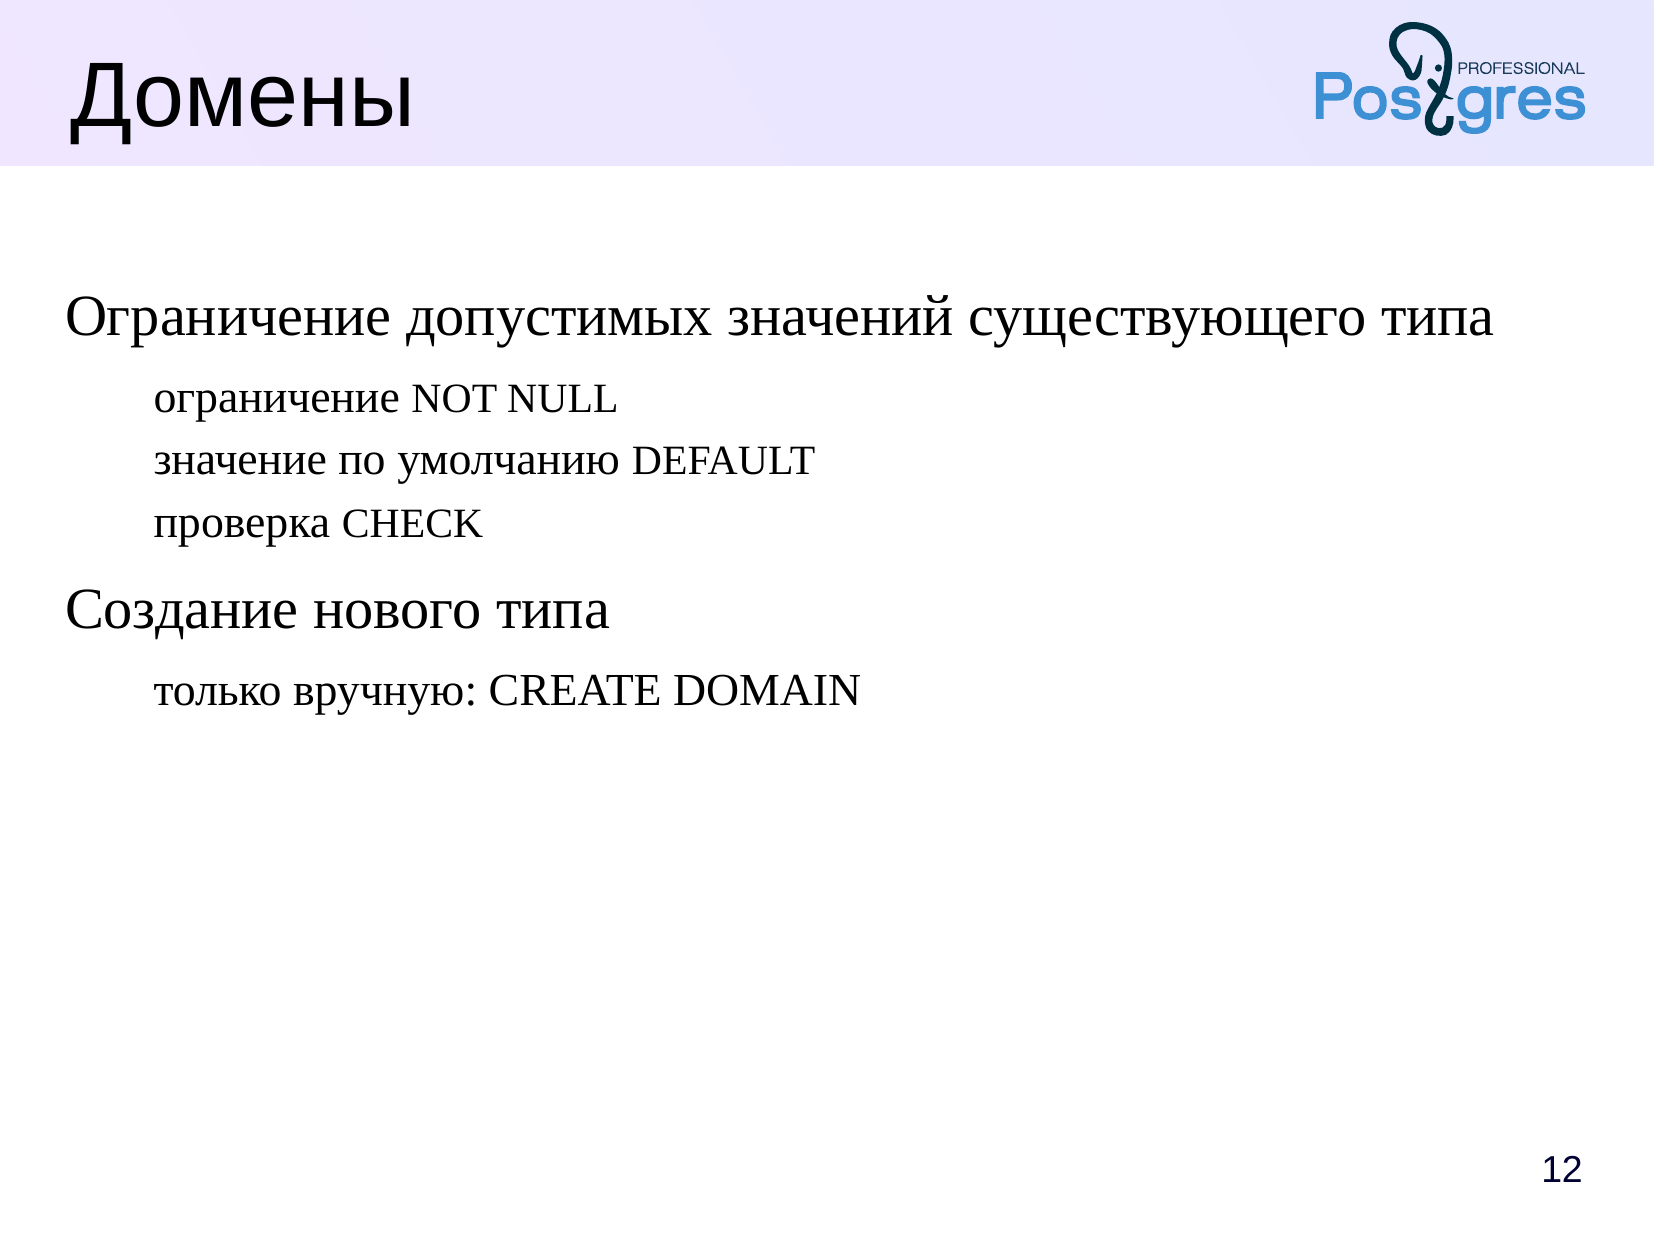

# Домены
Ограничение допустимых значений существующего типа
ограничение NOT NULL
значение по умолчанию DEFAULT
проверка CHECK
Создание нового типа
только вручную: CREATE DOMAIN